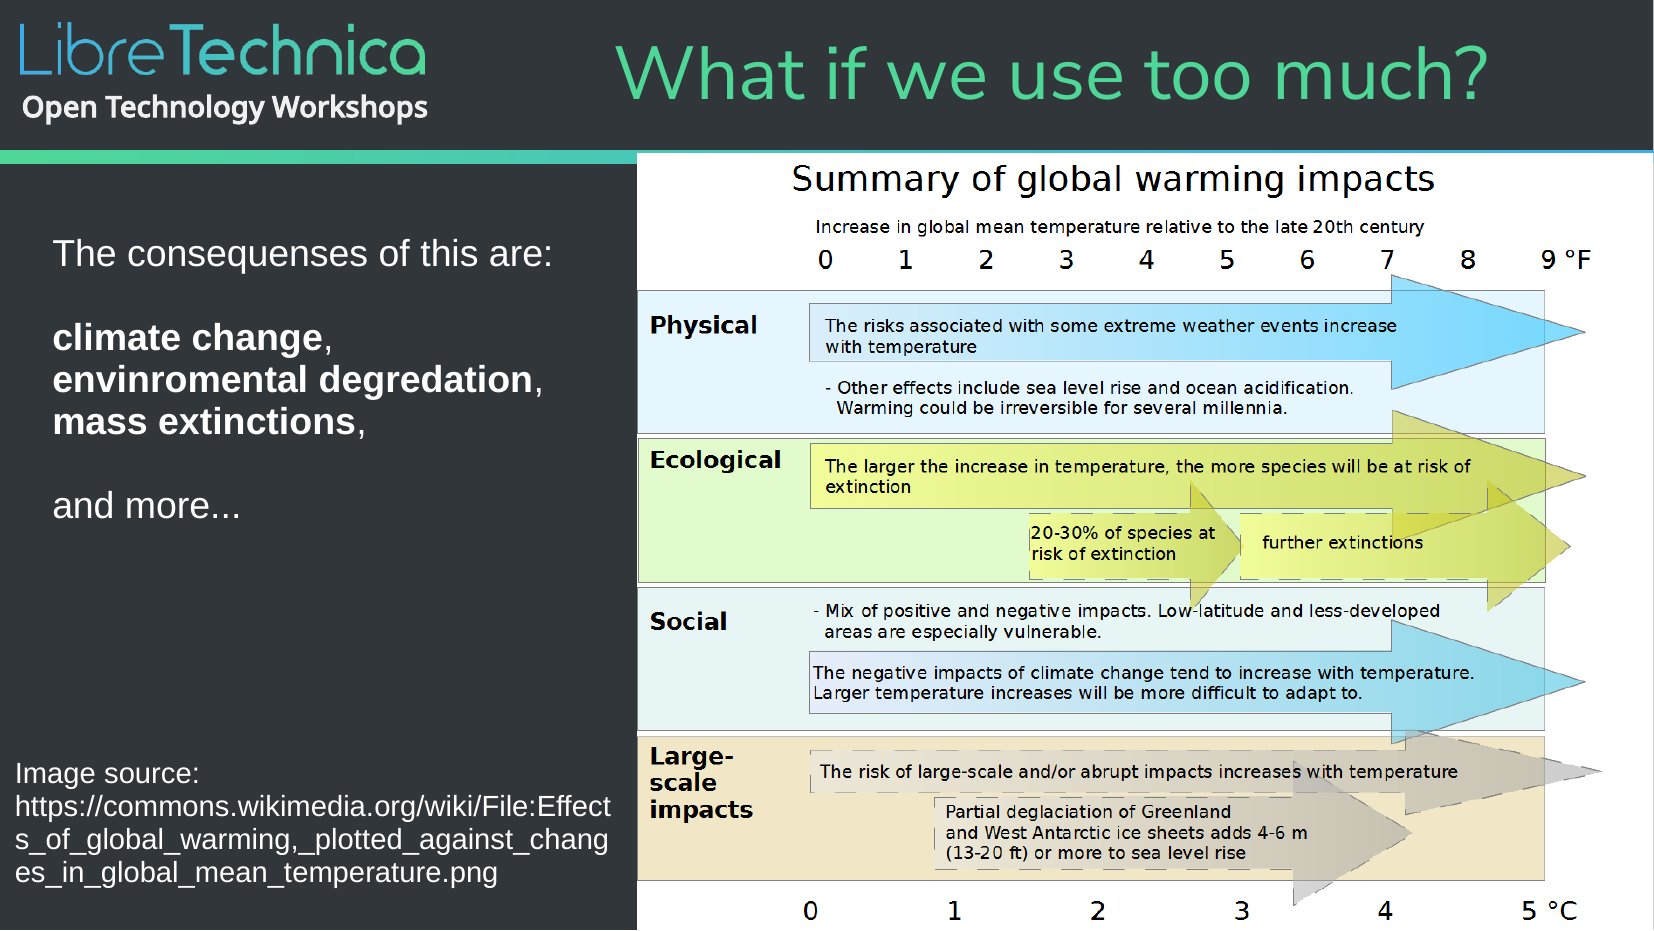

What if we use too much?
# Open Technology Workshops
The consequenses of this are:
climate change,
envinromental degredation,
mass extinctions,
and more...
Image source: https://commons.wikimedia.org/wiki/File:Effects_of_global_warming,_plotted_against_changes_in_global_mean_temperature.png